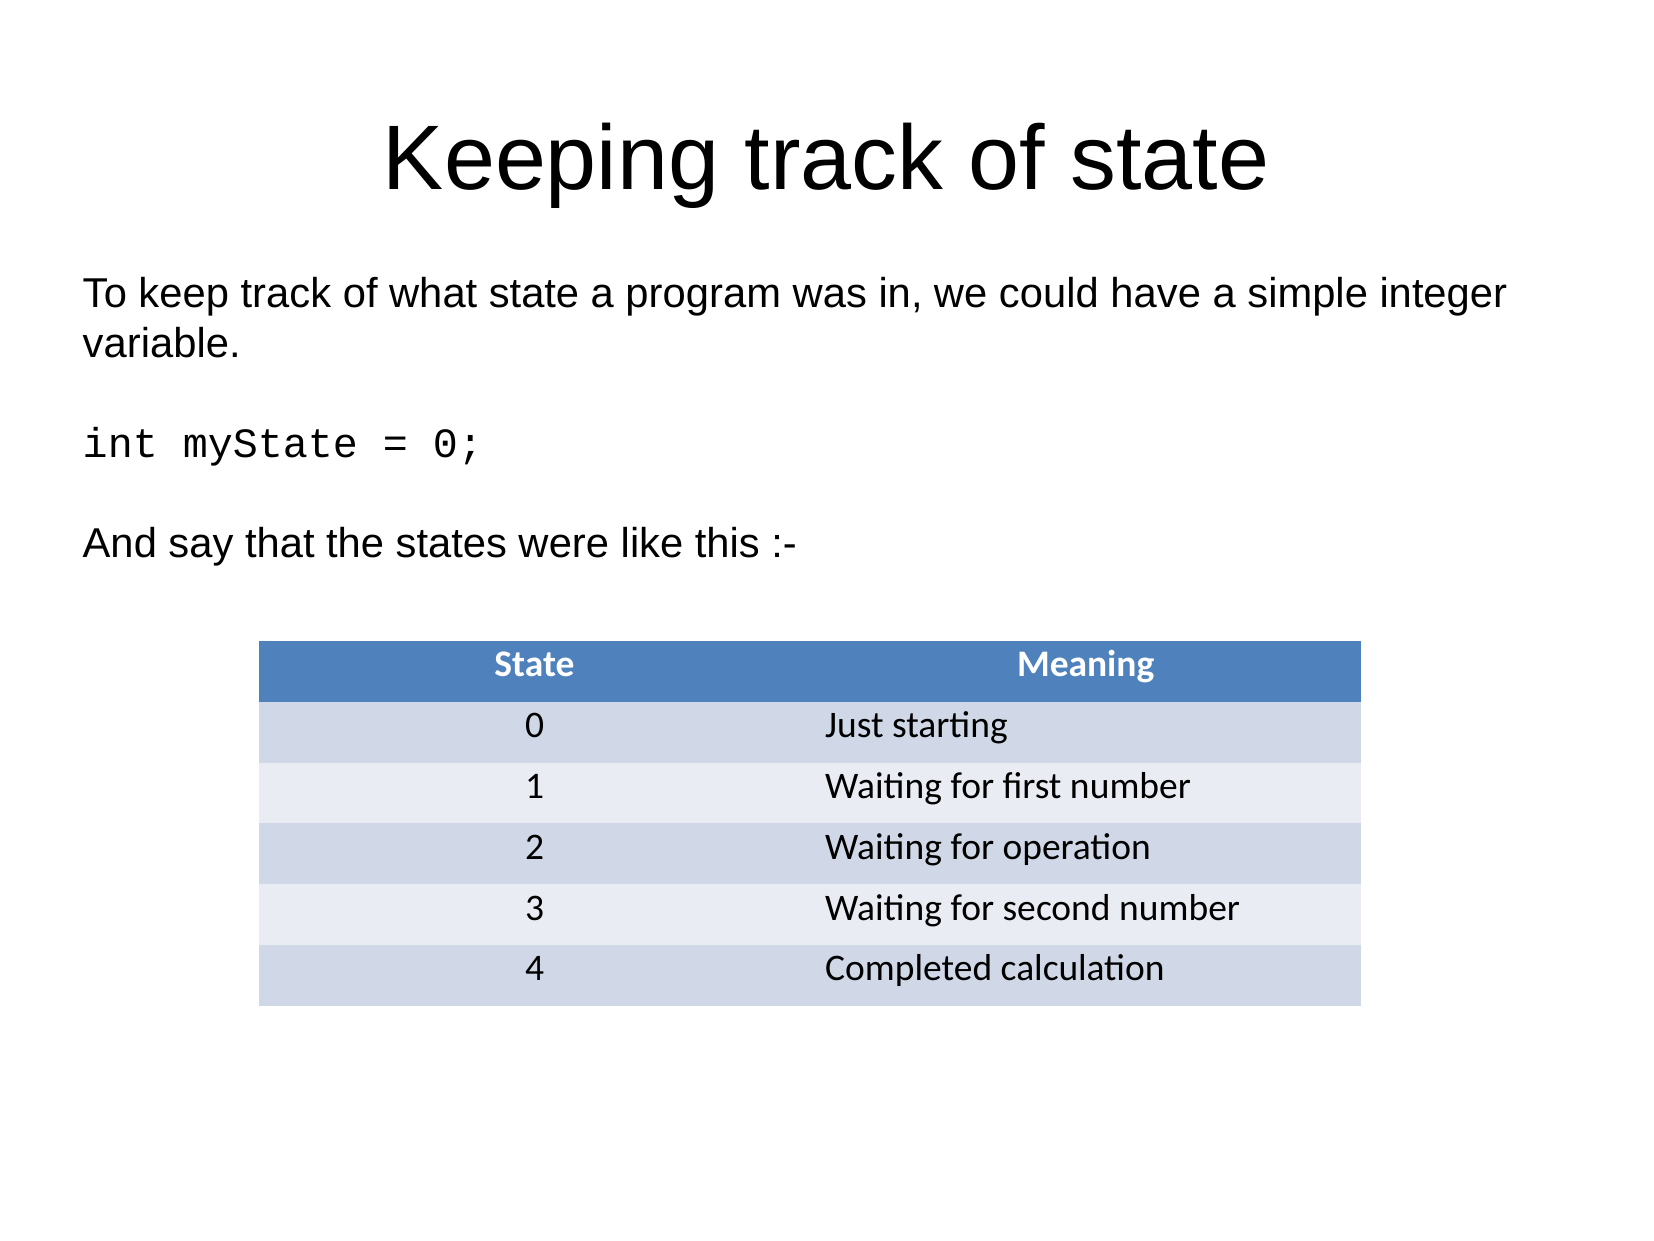

# Keeping track of state
To keep track of what state a program was in, we could have a simple integer variable.
int myState = 0;
And say that the states were like this :-
| State | Meaning |
| --- | --- |
| 0 | Just starting |
| 1 | Waiting for first number |
| 2 | Waiting for operation |
| 3 | Waiting for second number |
| 4 | Completed calculation |